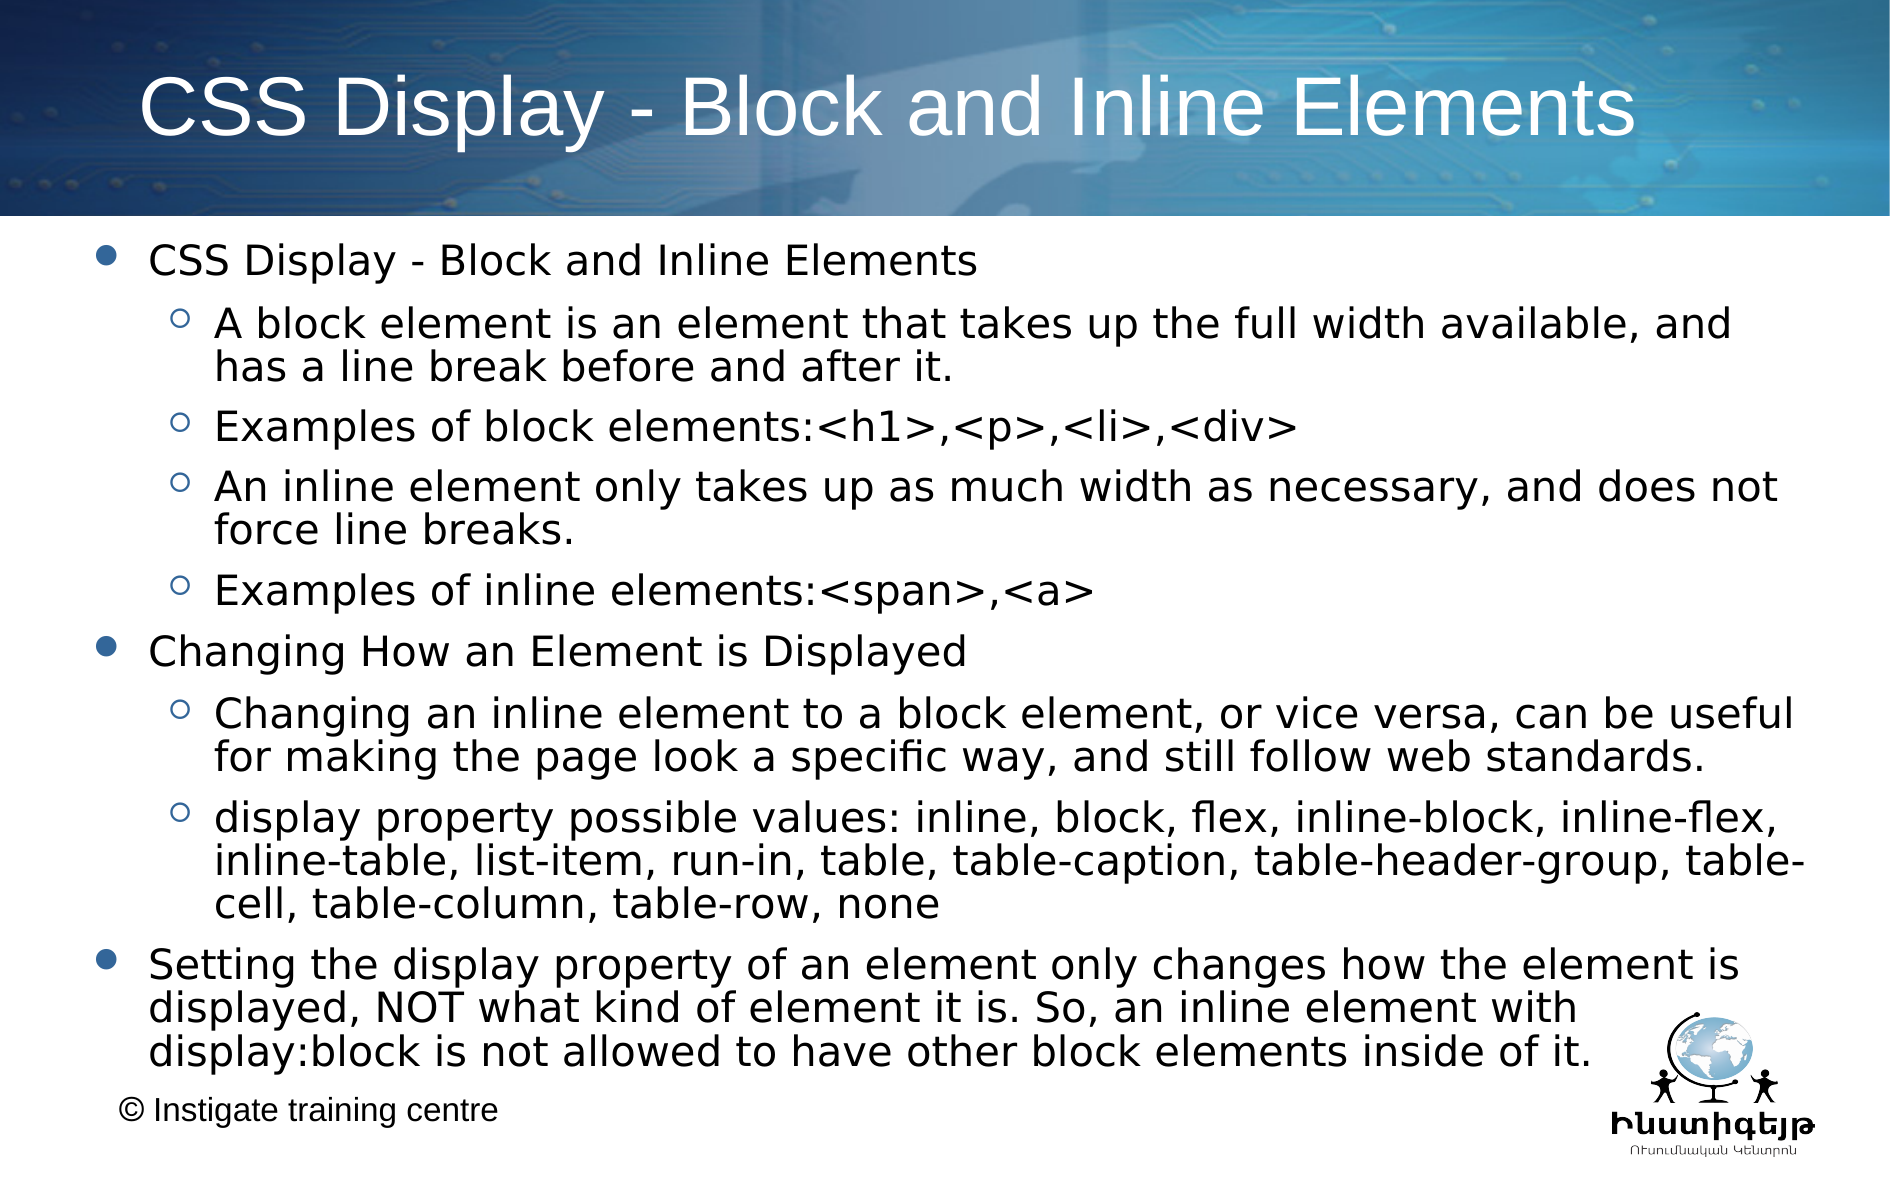

CSS Display - Block and Inline Elements
# CSS Display - Block and Inline Elements
A block element is an element that takes up the full width available, and has a line break before and after it.
Examples of block elements:<h1>,<p>,<li>,<div>
An inline element only takes up as much width as necessary, and does not force line breaks.
Examples of inline elements:<span>,<a>
Changing How an Element is Displayed
Changing an inline element to a block element, or vice versa, can be useful for making the page look a specific way, and still follow web standards.
display property possible values: inline, block, flex, inline-block, inline-flex, inline-table, list-item, run-in, table, table-caption, table-header-group, table-cell, table-column, table-row, none
Setting the display property of an element only changes how the element is displayed, NOT what kind of element it is. So, an inline element with display:block is not allowed to have other block elements inside of it.